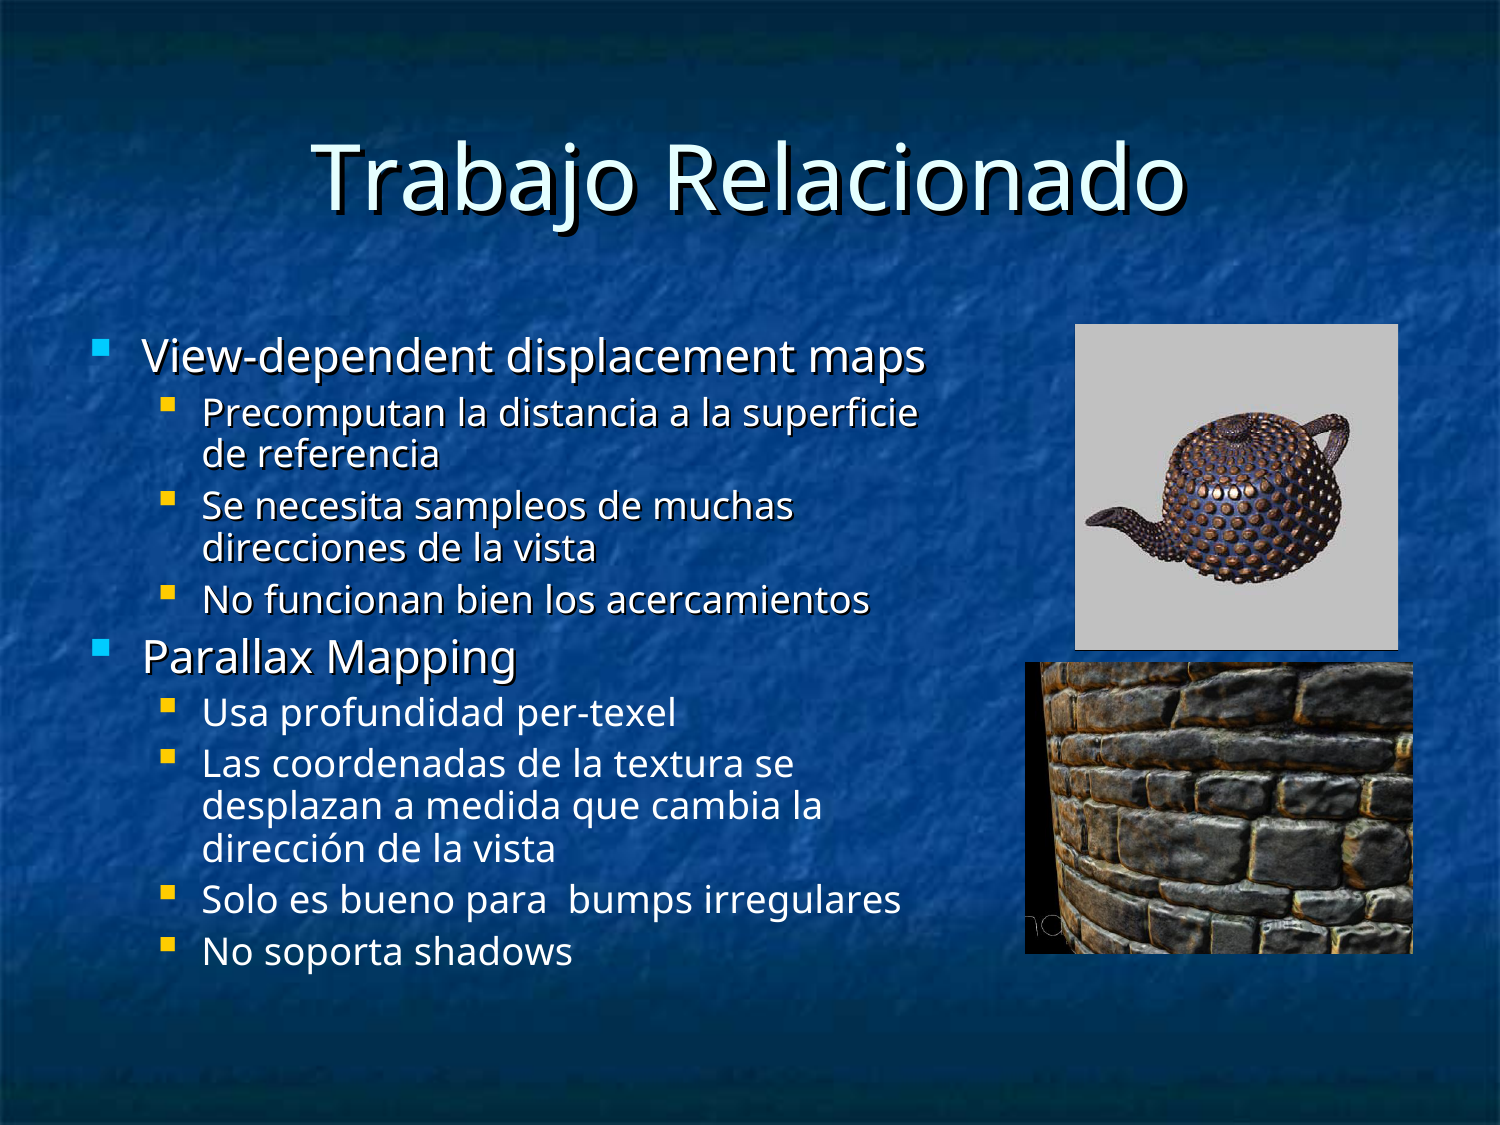

# Trabajo Relacionado
View-dependent displacement maps
Precomputan la distancia a la superficie de referencia
Se necesita sampleos de muchas direcciones de la vista
No funcionan bien los acercamientos
Parallax Mapping
Usa profundidad per-texel
Las coordenadas de la textura se desplazan a medida que cambia la dirección de la vista
Solo es bueno para bumps irregulares
No soporta shadows